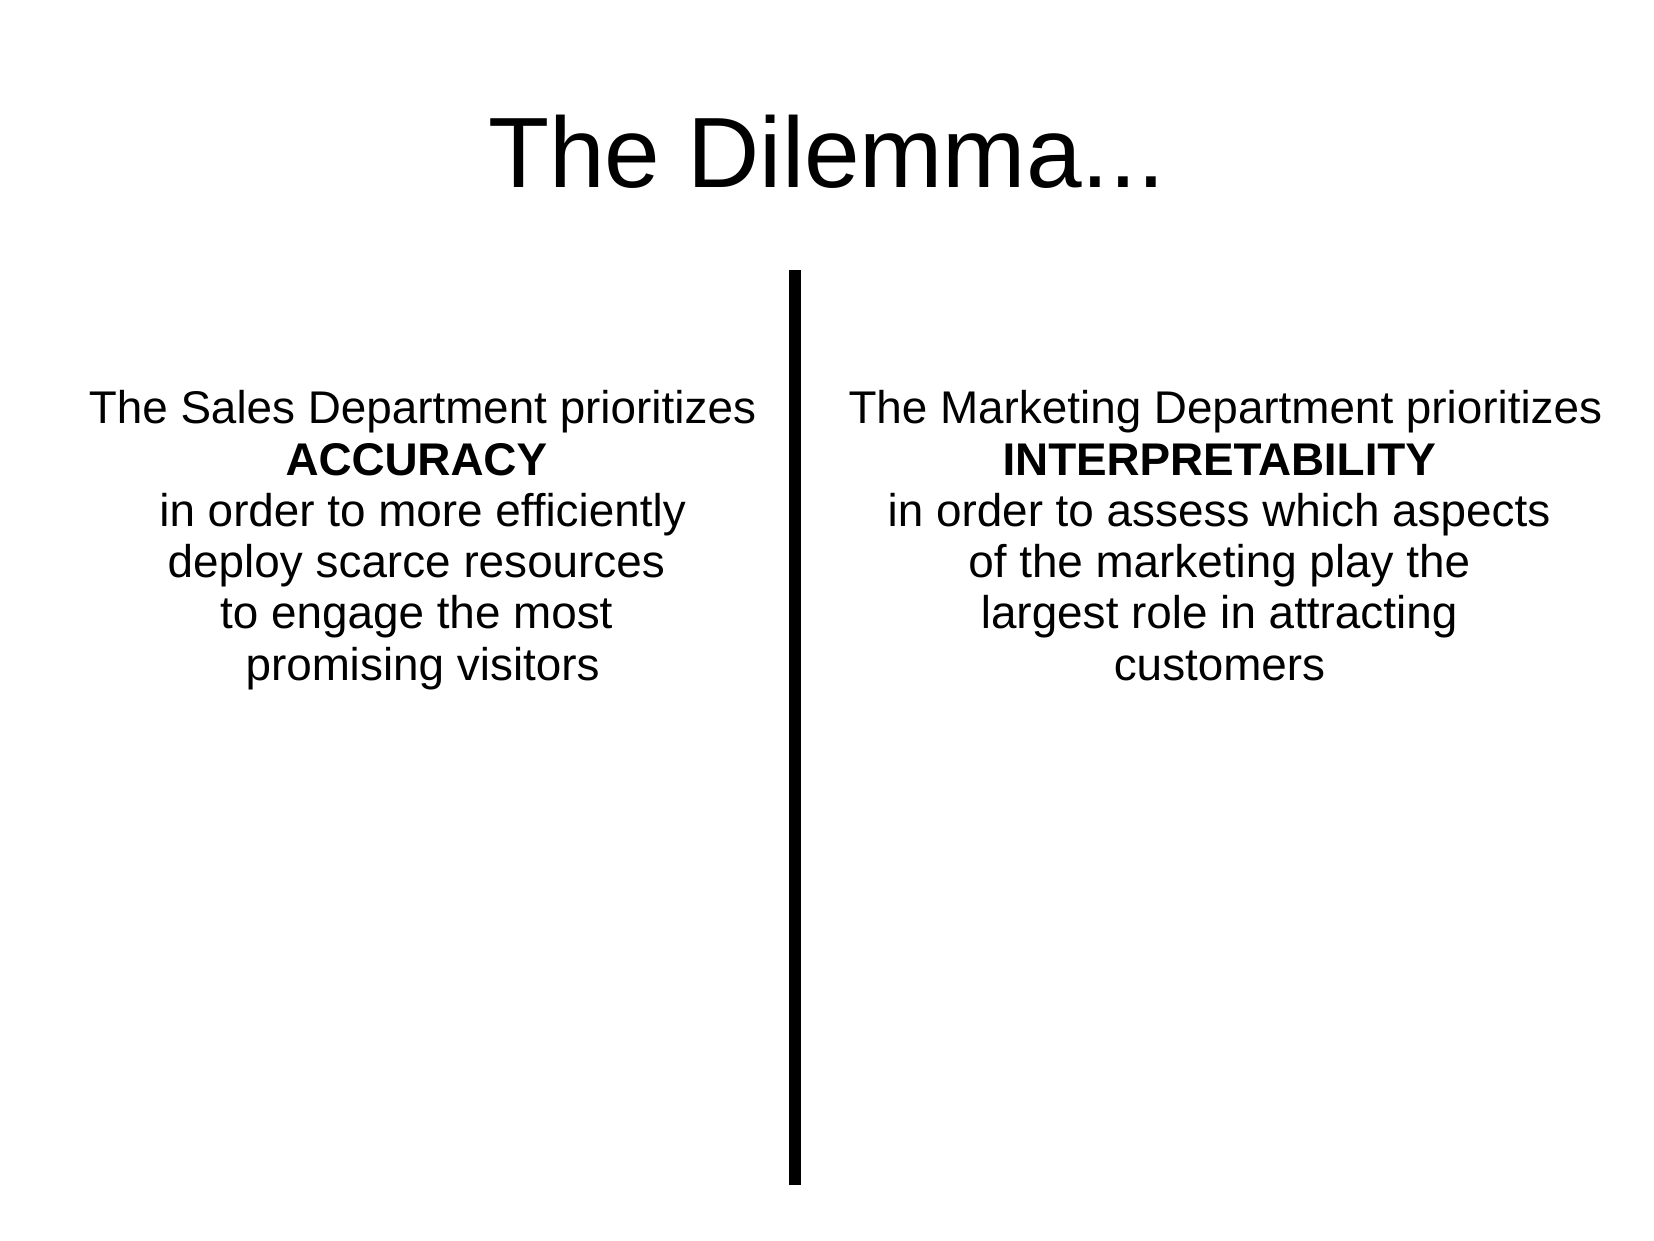

# The Dilemma...
The Marketing Department prioritizes
INTERPRETABILITY
in order to assess which aspects
of the marketing play the
largest role in attracting
customers
The Sales Department prioritizes
ACCURACY
in order to more efficiently
deploy scarce resources
to engage the most
promising visitors